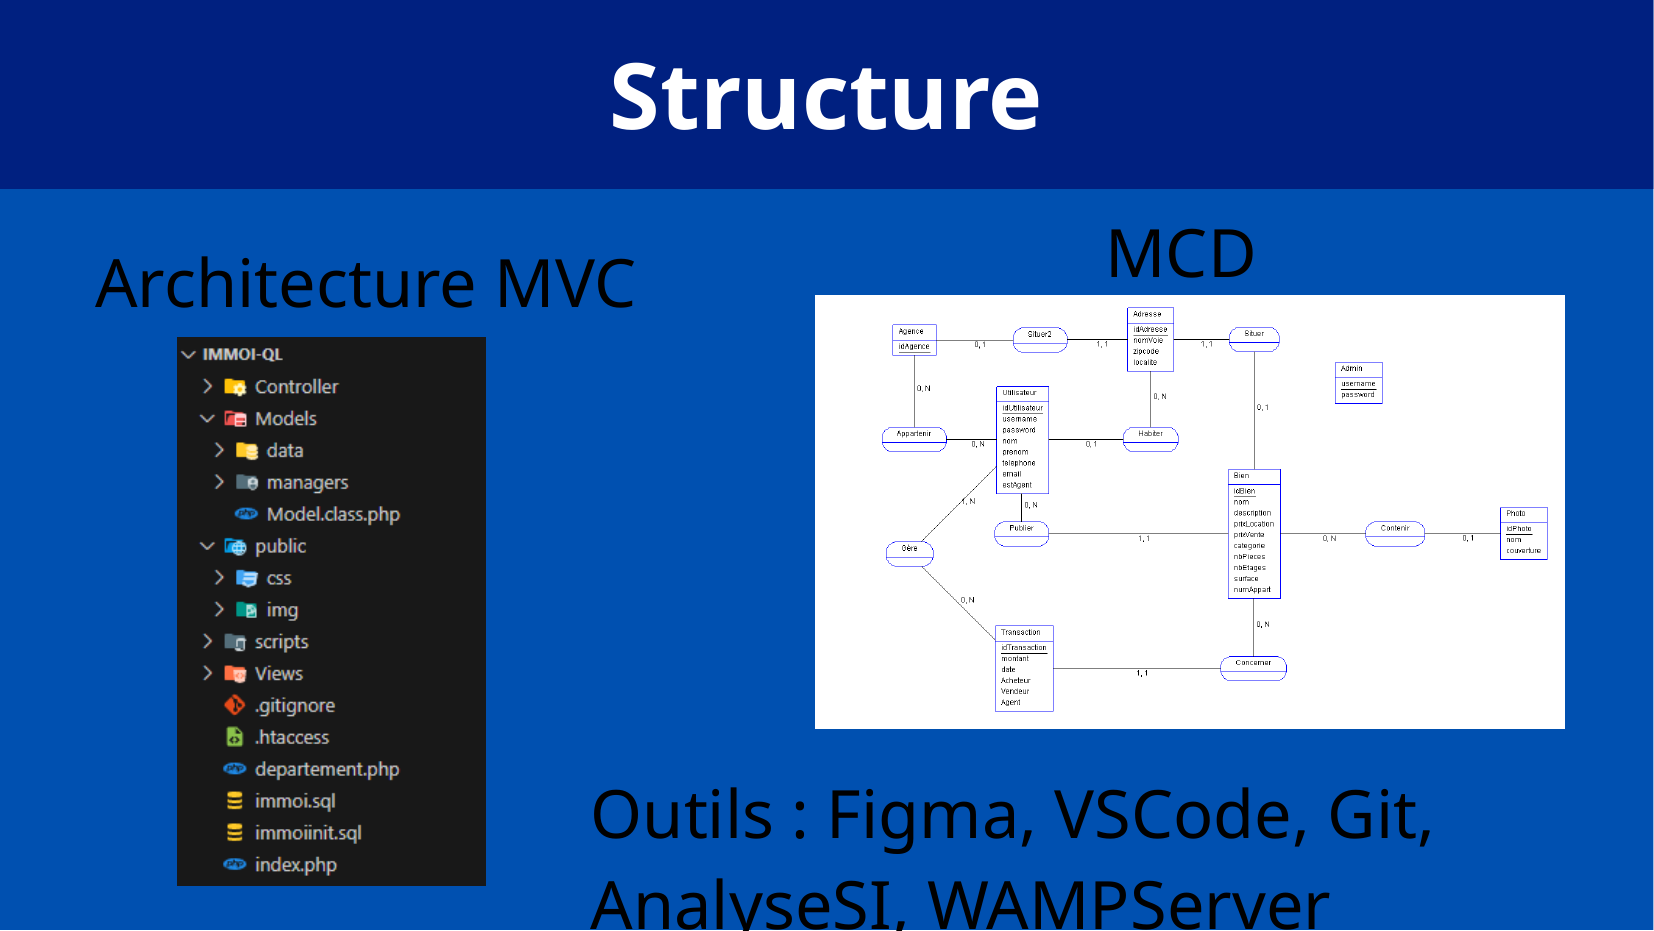

# Structure
MCD
Architecture MVC
Outils : Figma, VSCode, Git, AnalyseSI, WAMPServer